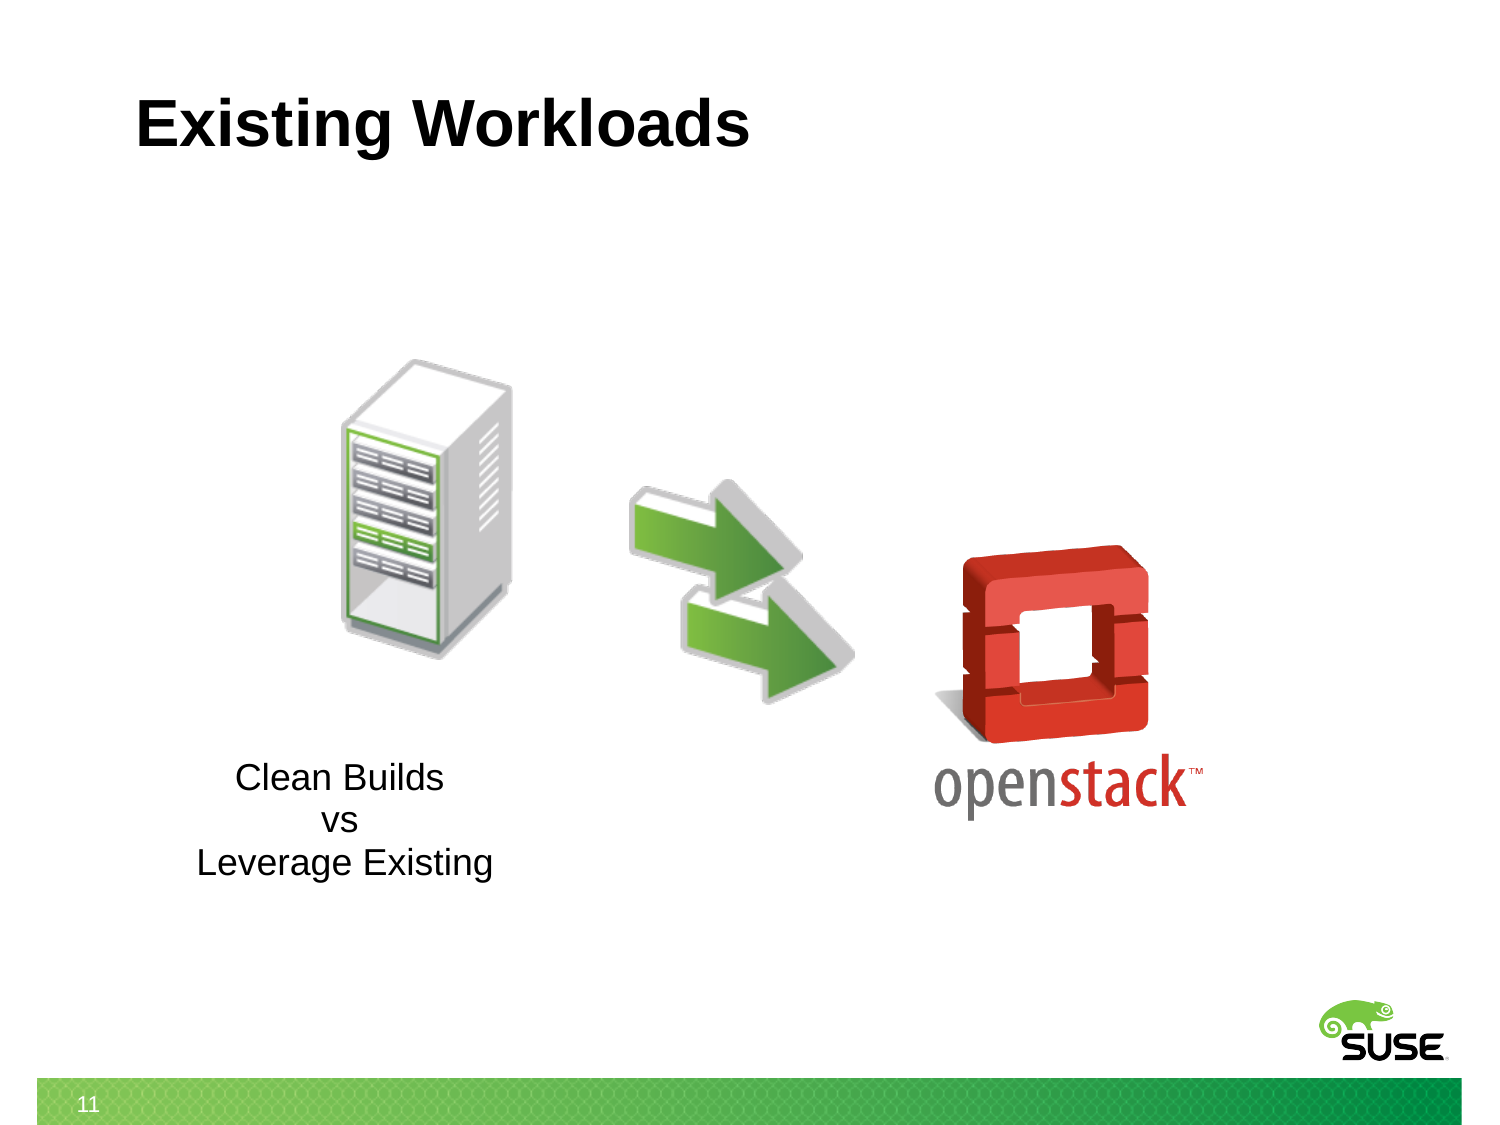

# Existing Workloads
Clean Builds
vs
Leverage Existing